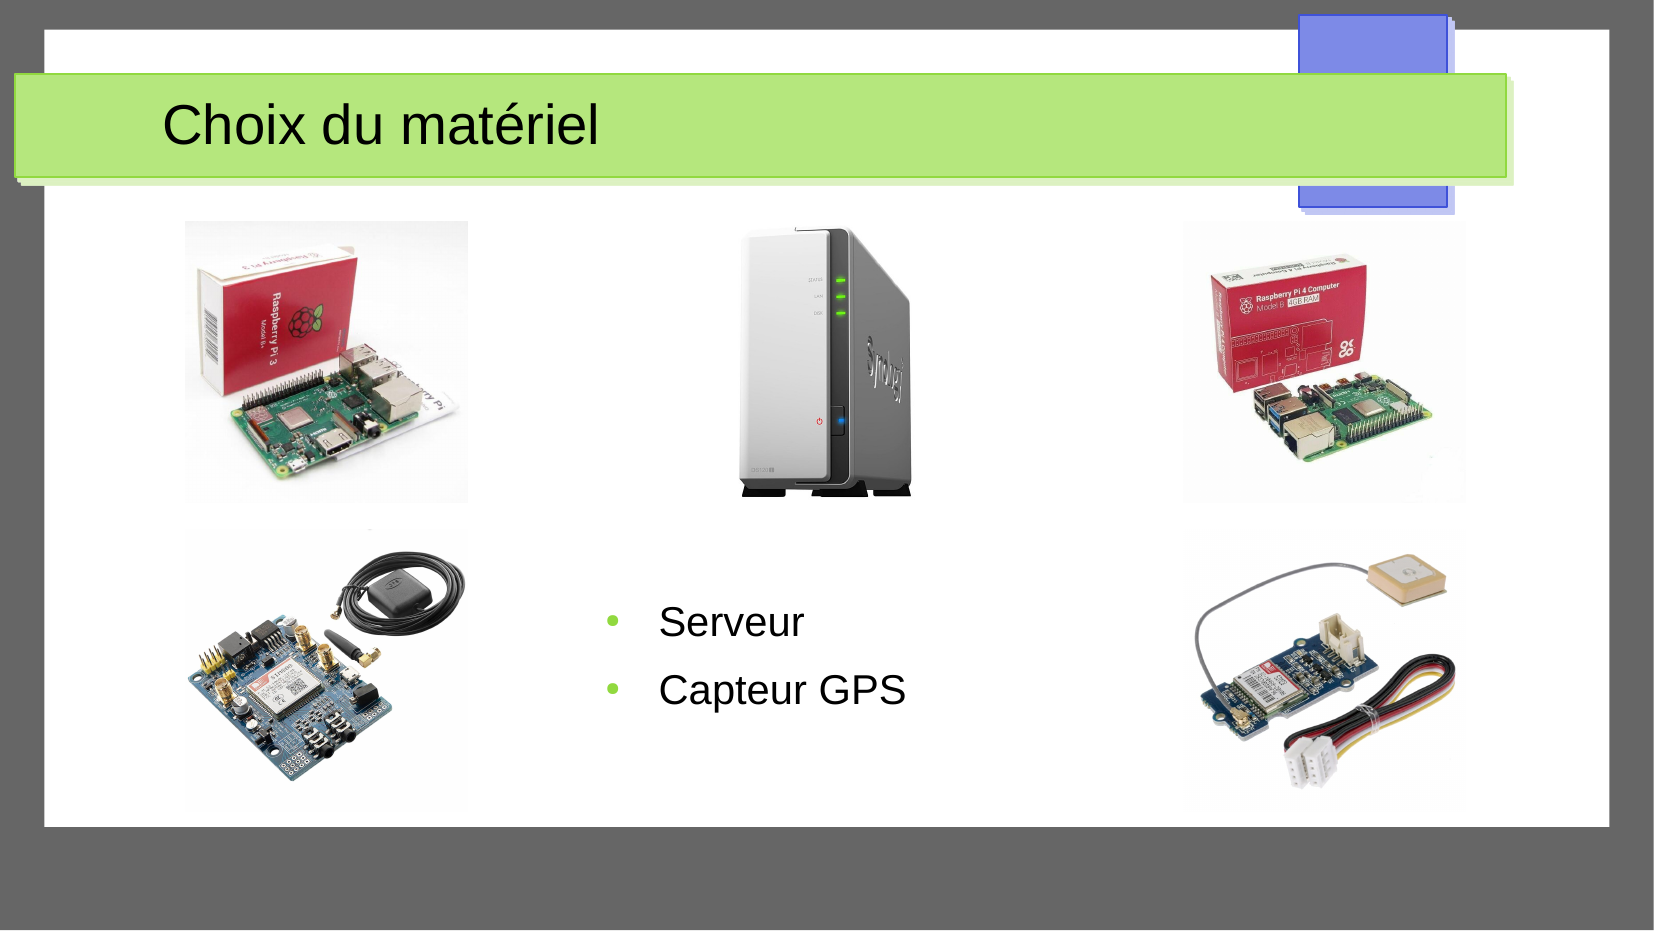

# Choix du matériel
Serveur
Capteur GPS